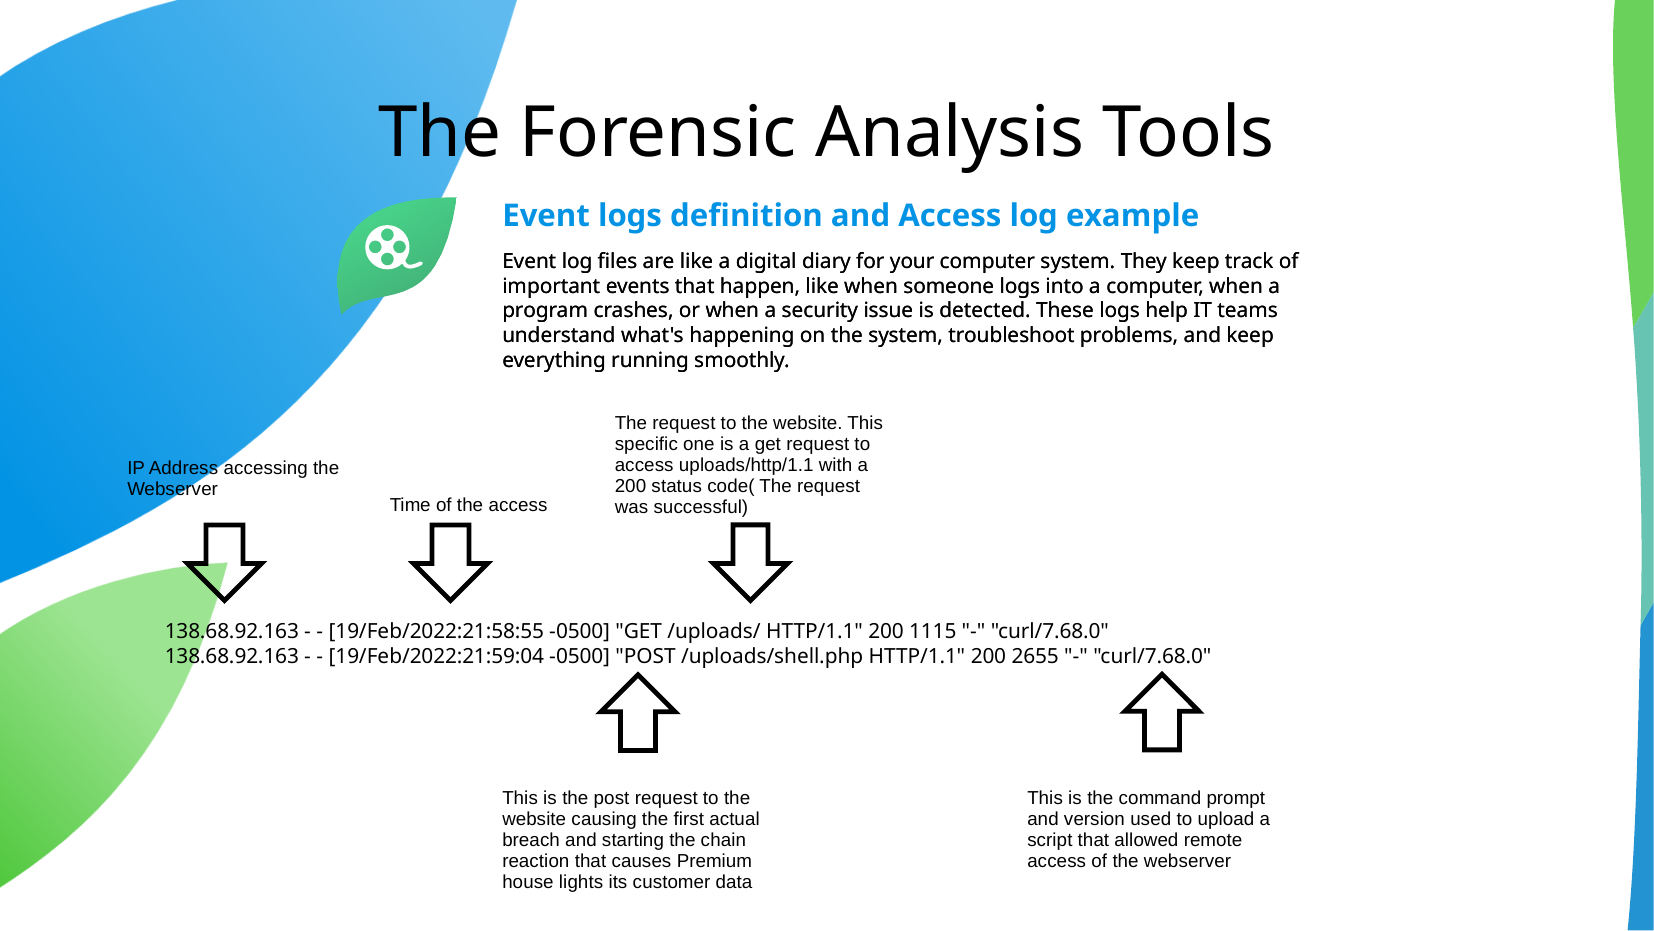

The Forensic Analysis Tools
Event logs definition and Access log example
Event log files are like a digital diary for your computer system. They keep track of important events that happen, like when someone logs into a computer, when a program crashes, or when a security issue is detected. These logs help IT teams understand what's happening on the system, troubleshoot problems, and keep everything running smoothly.
Event log files are like a digital diary for your computer system. They keep track of important events that happen, like when someone logs into a computer, when a program crashes, or when a security issue is detected. These logs help IT teams understand what's happening on the system, troubleshoot problems, and keep everything running smoothly.
The request to the website. This specific one is a get request to access uploads/http/1.1 with a 200 status code( The request was successful)
IP Address accessing the Webserver
Time of the access
138.68.92.163 - - [19/Feb/2022:21:58:55 -0500] "GET /uploads/ HTTP/1.1" 200 1115 "-" "curl/7.68.0"
138.68.92.163 - - [19/Feb/2022:21:59:04 -0500] "POST /uploads/shell.php HTTP/1.1" 200 2655 "-" "curl/7.68.0"
This is the post request to the website causing the first actual breach and starting the chain reaction that causes Premium house lights its customer data
This is the command prompt and version used to upload a script that allowed remote access of the webserver